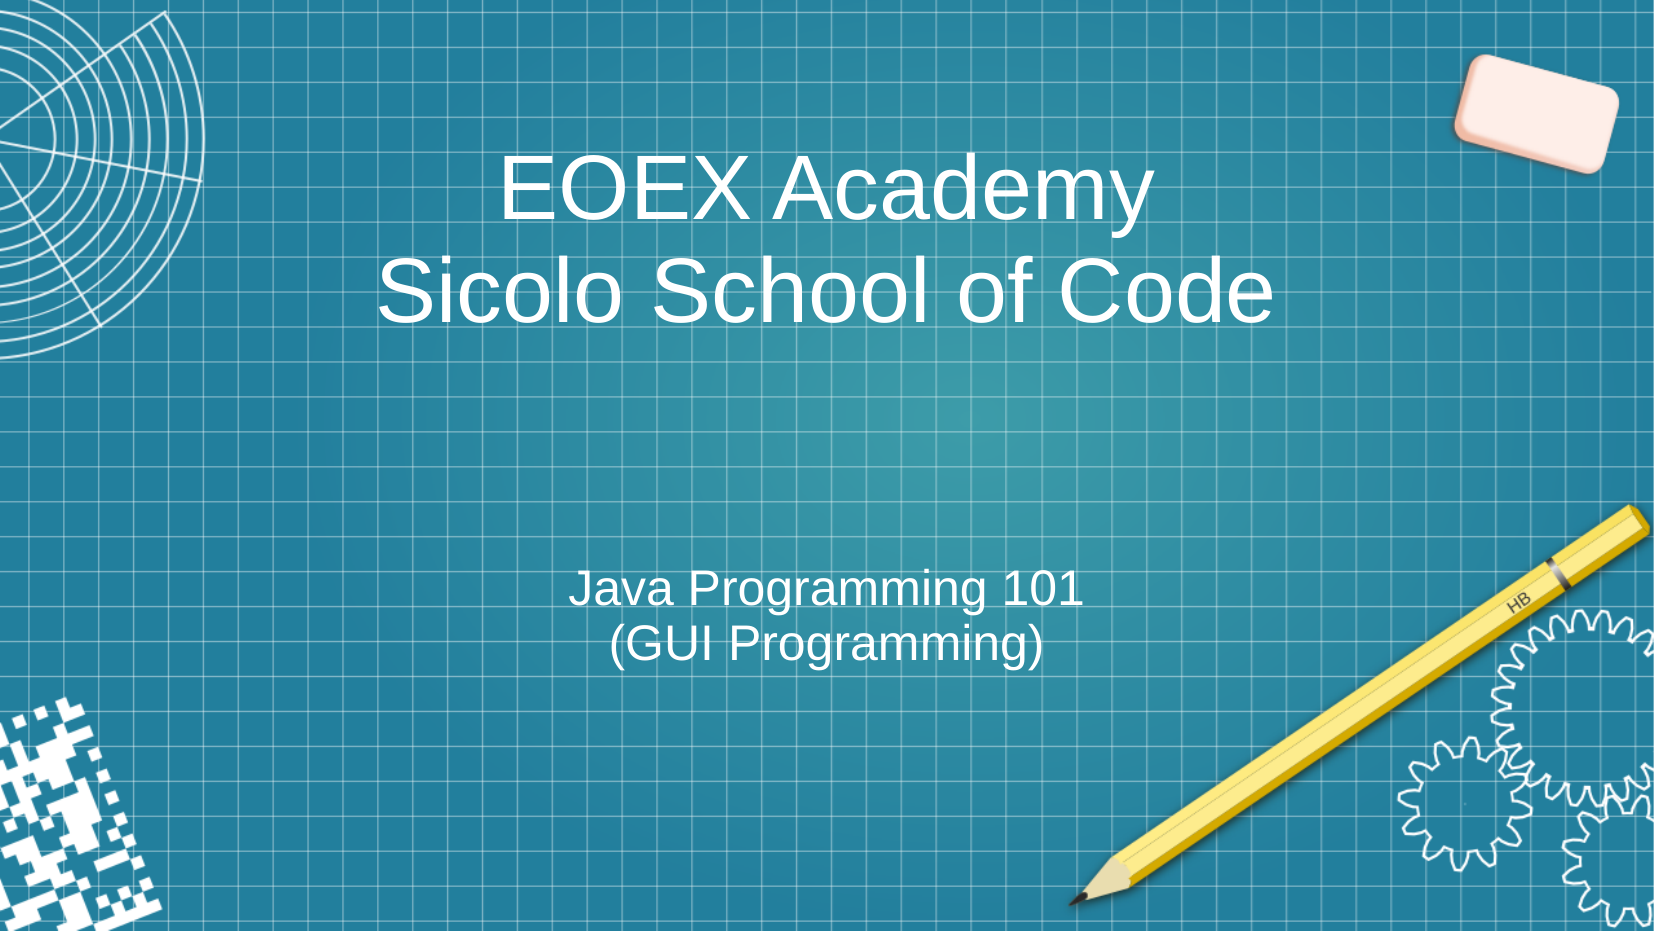

# EOEX Academy Sicolo School of Code
Java Programming 101
(GUI Programming)